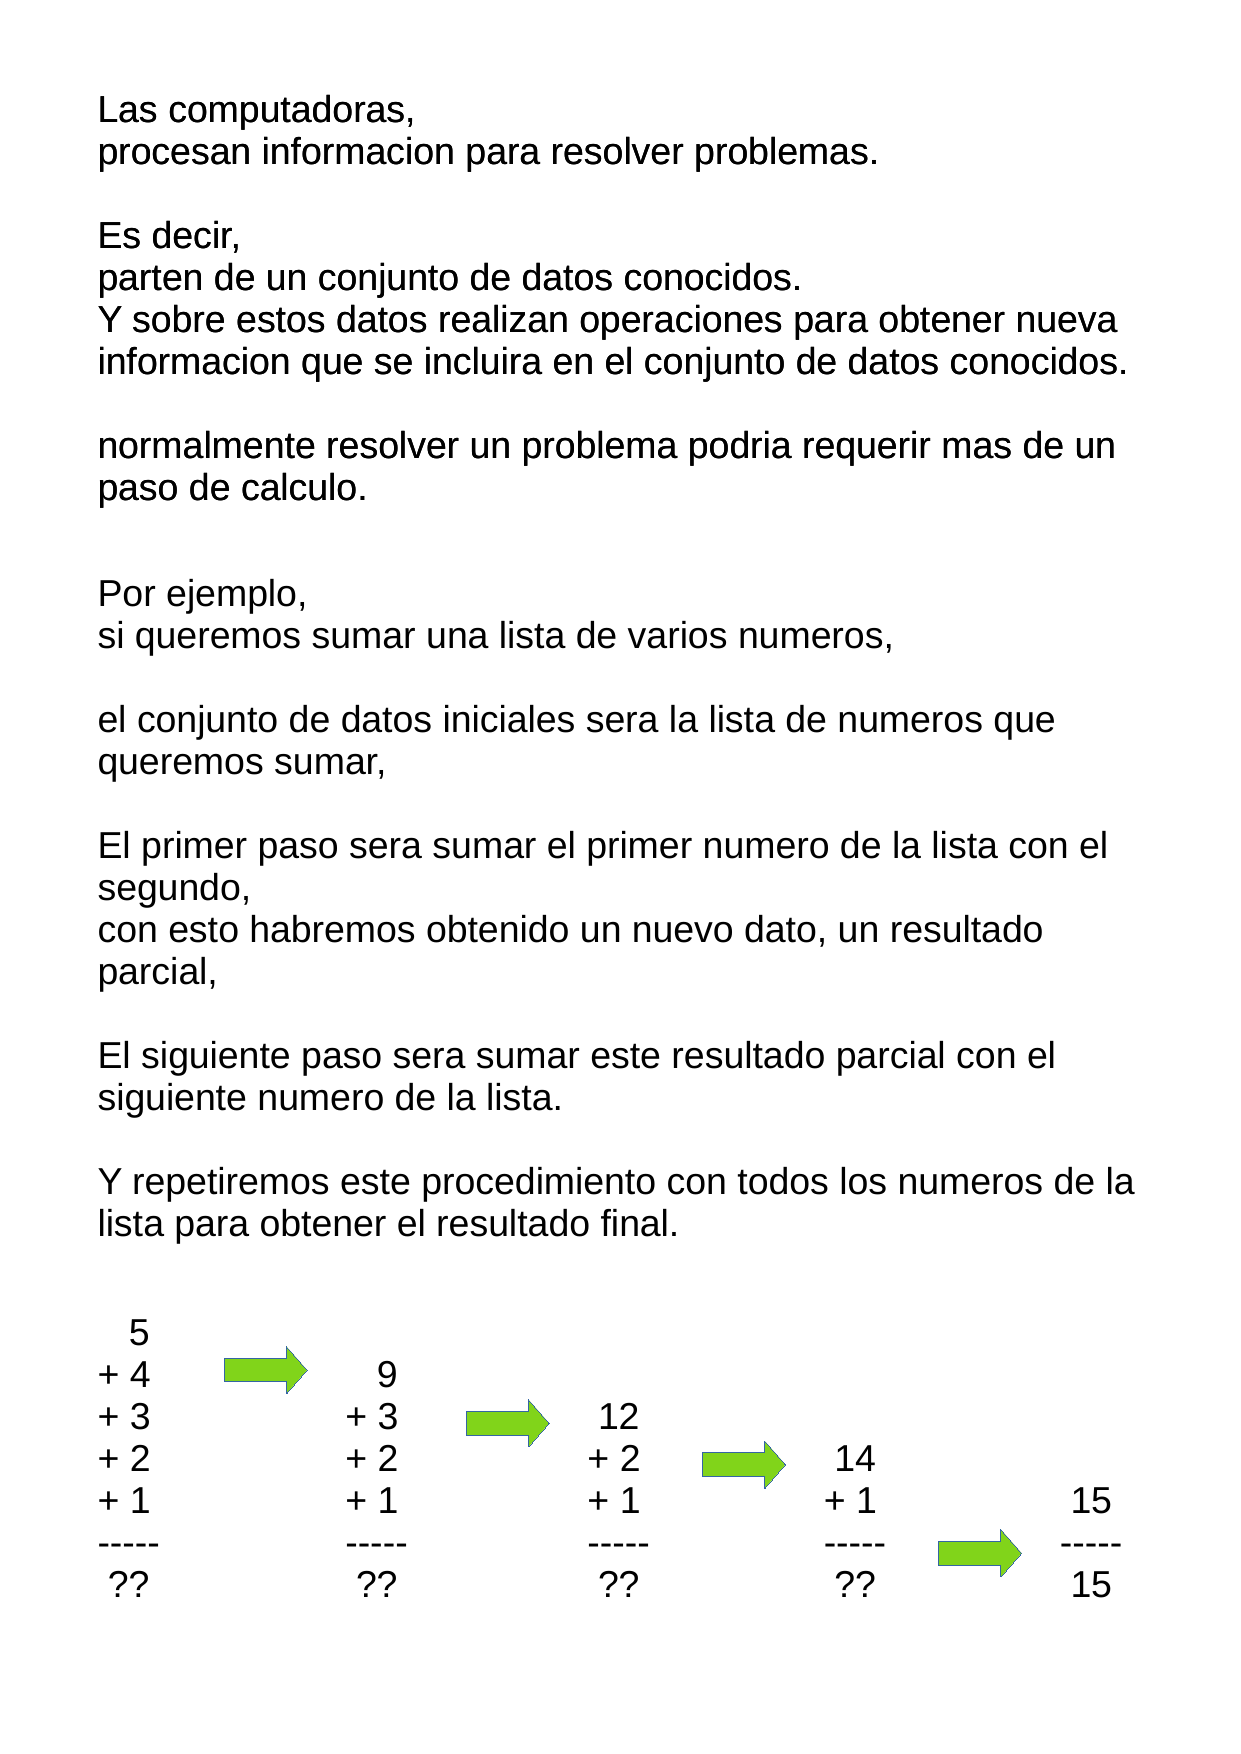

Las computadoras,
procesan informacion para resolver problemas.
Es decir,
parten de un conjunto de datos conocidos.
Y sobre estos datos realizan operaciones para obtener nueva informacion que se incluira en el conjunto de datos conocidos.
normalmente resolver un problema podria requerir mas de un paso de calculo.
Las computadoras,
procesan informacion para resolver problemas.
Es decir,
parten de un conjunto de datos conocidos.
Y sobre estos datos realizan operaciones para obtener nueva informacion que se incluira en el conjunto de datos conocidos.
normalmente resolver un problema podria requerir mas de un paso de calculo.
Por ejemplo,
si queremos sumar una lista de varios numeros,
el conjunto de datos iniciales sera la lista de numeros que queremos sumar,
El primer paso sera sumar el primer numero de la lista con el segundo,
con esto habremos obtenido un nuevo dato, un resultado parcial,
El siguiente paso sera sumar este resultado parcial con el siguiente numero de la lista.
Y repetiremos este procedimiento con todos los numeros de la lista para obtener el resultado final.
 5
+ 4
+ 3
+ 2
+ 1
-----
 ??
 9
+ 3
+ 2
+ 1
-----
 ??
 12
+ 2
+ 1
-----
 ??
 14
+ 1
-----
 ??
 15
-----
 15